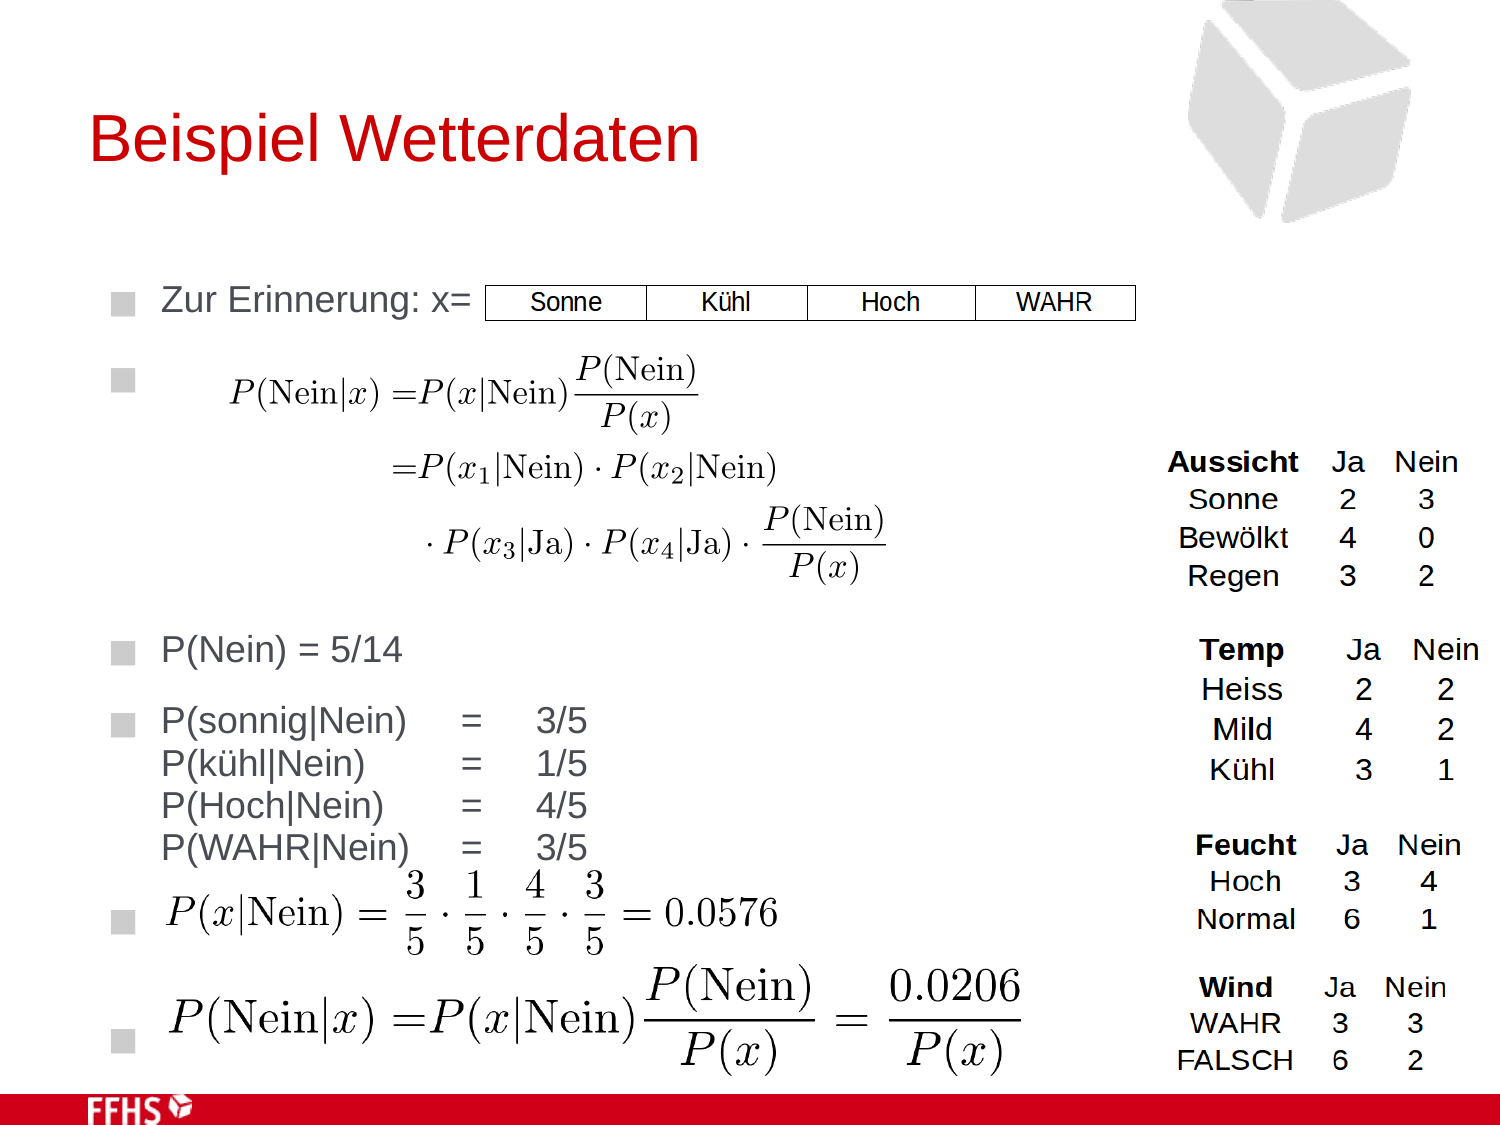

# Beispiel Wetterdaten
Zur Erinnerung: x=
P(Nein) = 5/14
P(sonnig|Nein)	=	3/5
P(kühl|Nein) 		=	1/5
P(Hoch|Nein)		= 	4/5
P(WAHR|Nein) 	=	3/5